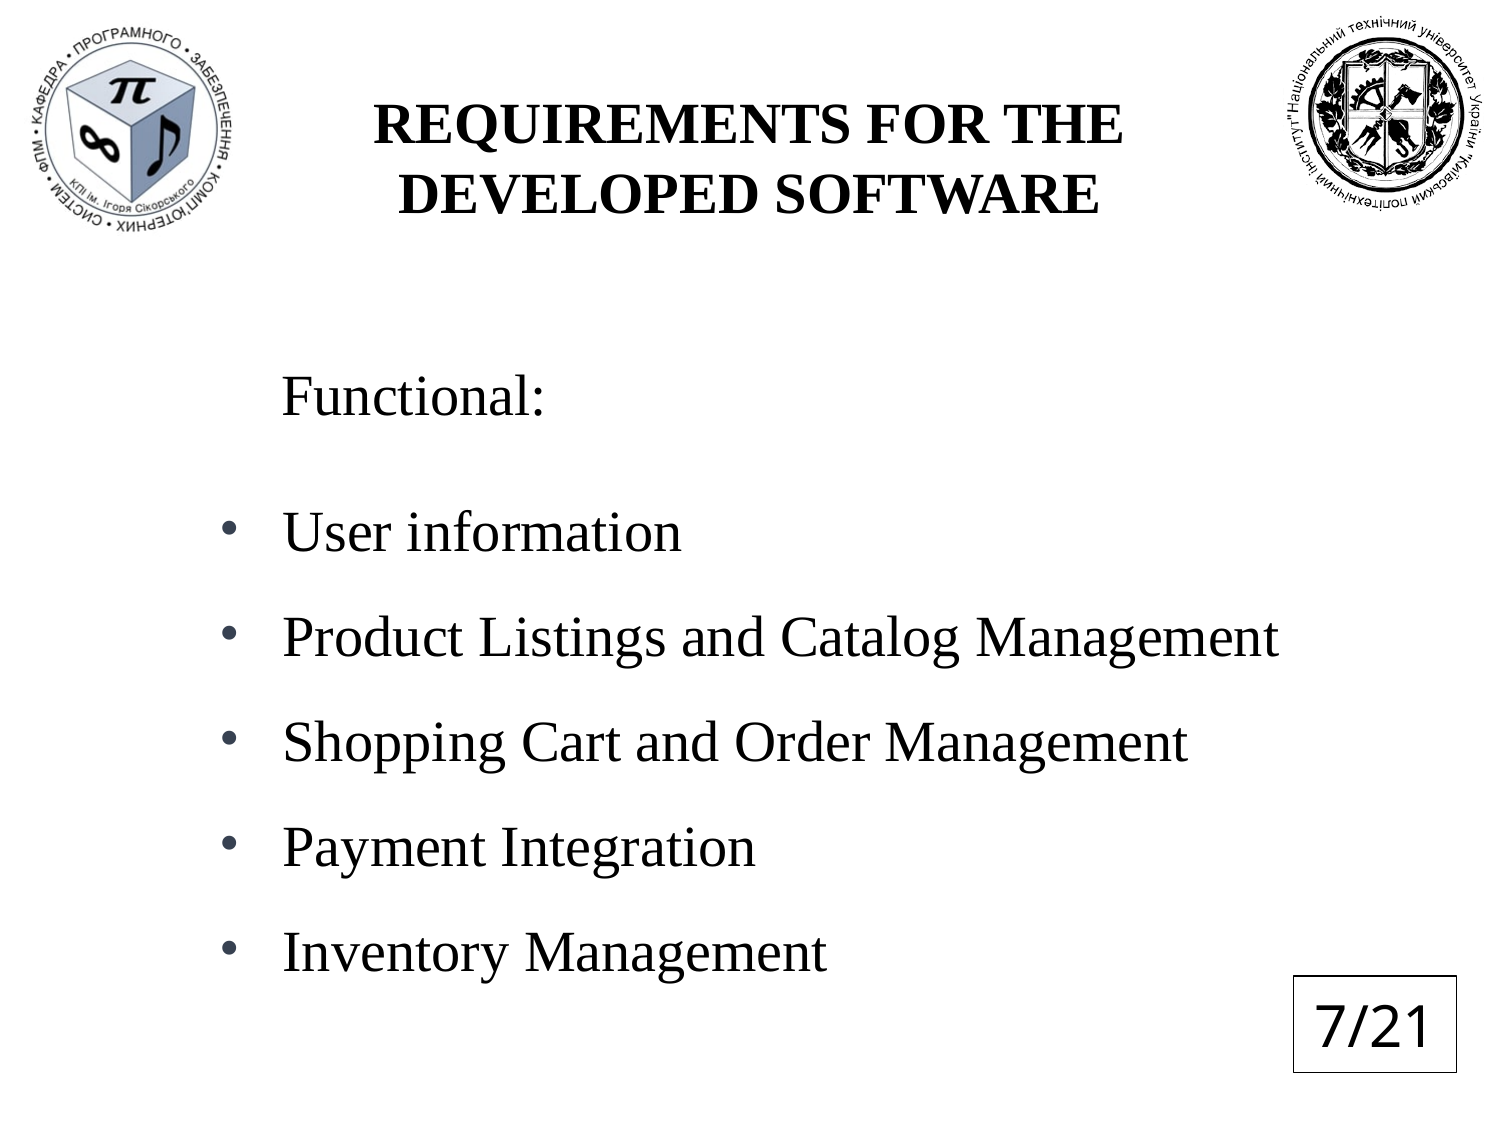

# REQUIREMENTS FOR THE DEVELOPED SOFTWARE
Functional:
User information
Product Listings and Catalog Management
Shopping Cart and Order Management
Payment Integration
Inventory Management
7/21